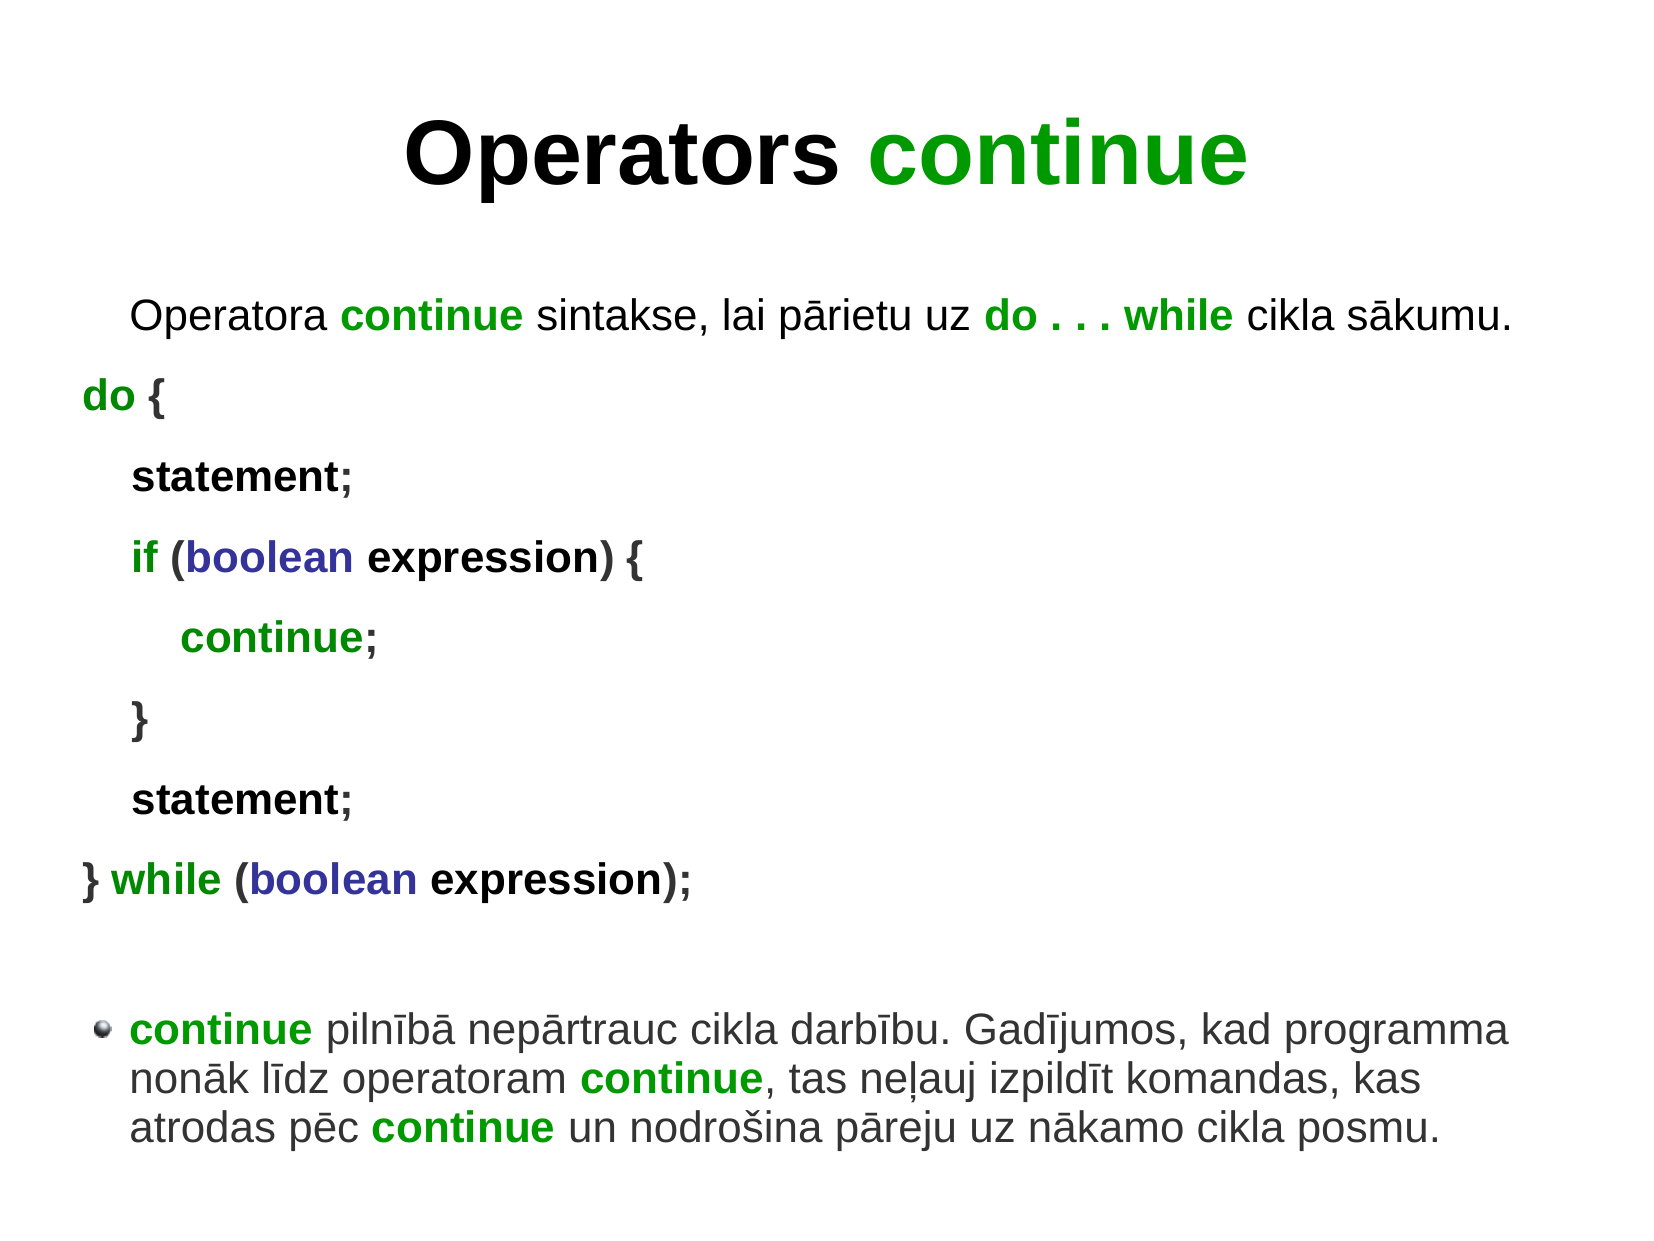

# Operators continue
Operatora continue sintakse, lai pārietu uz do . . . while cikla sākumu.
do {
 statement;
 if (boolean expression) {
 continue;
 }
 statement;
} while (boolean expression);
continue pilnībā nepārtrauc cikla darbību. Gadījumos, kad programma nonāk līdz operatoram continue, tas neļauj izpildīt komandas, kas atrodas pēc continue un nodrošina pāreju uz nākamo cikla posmu.